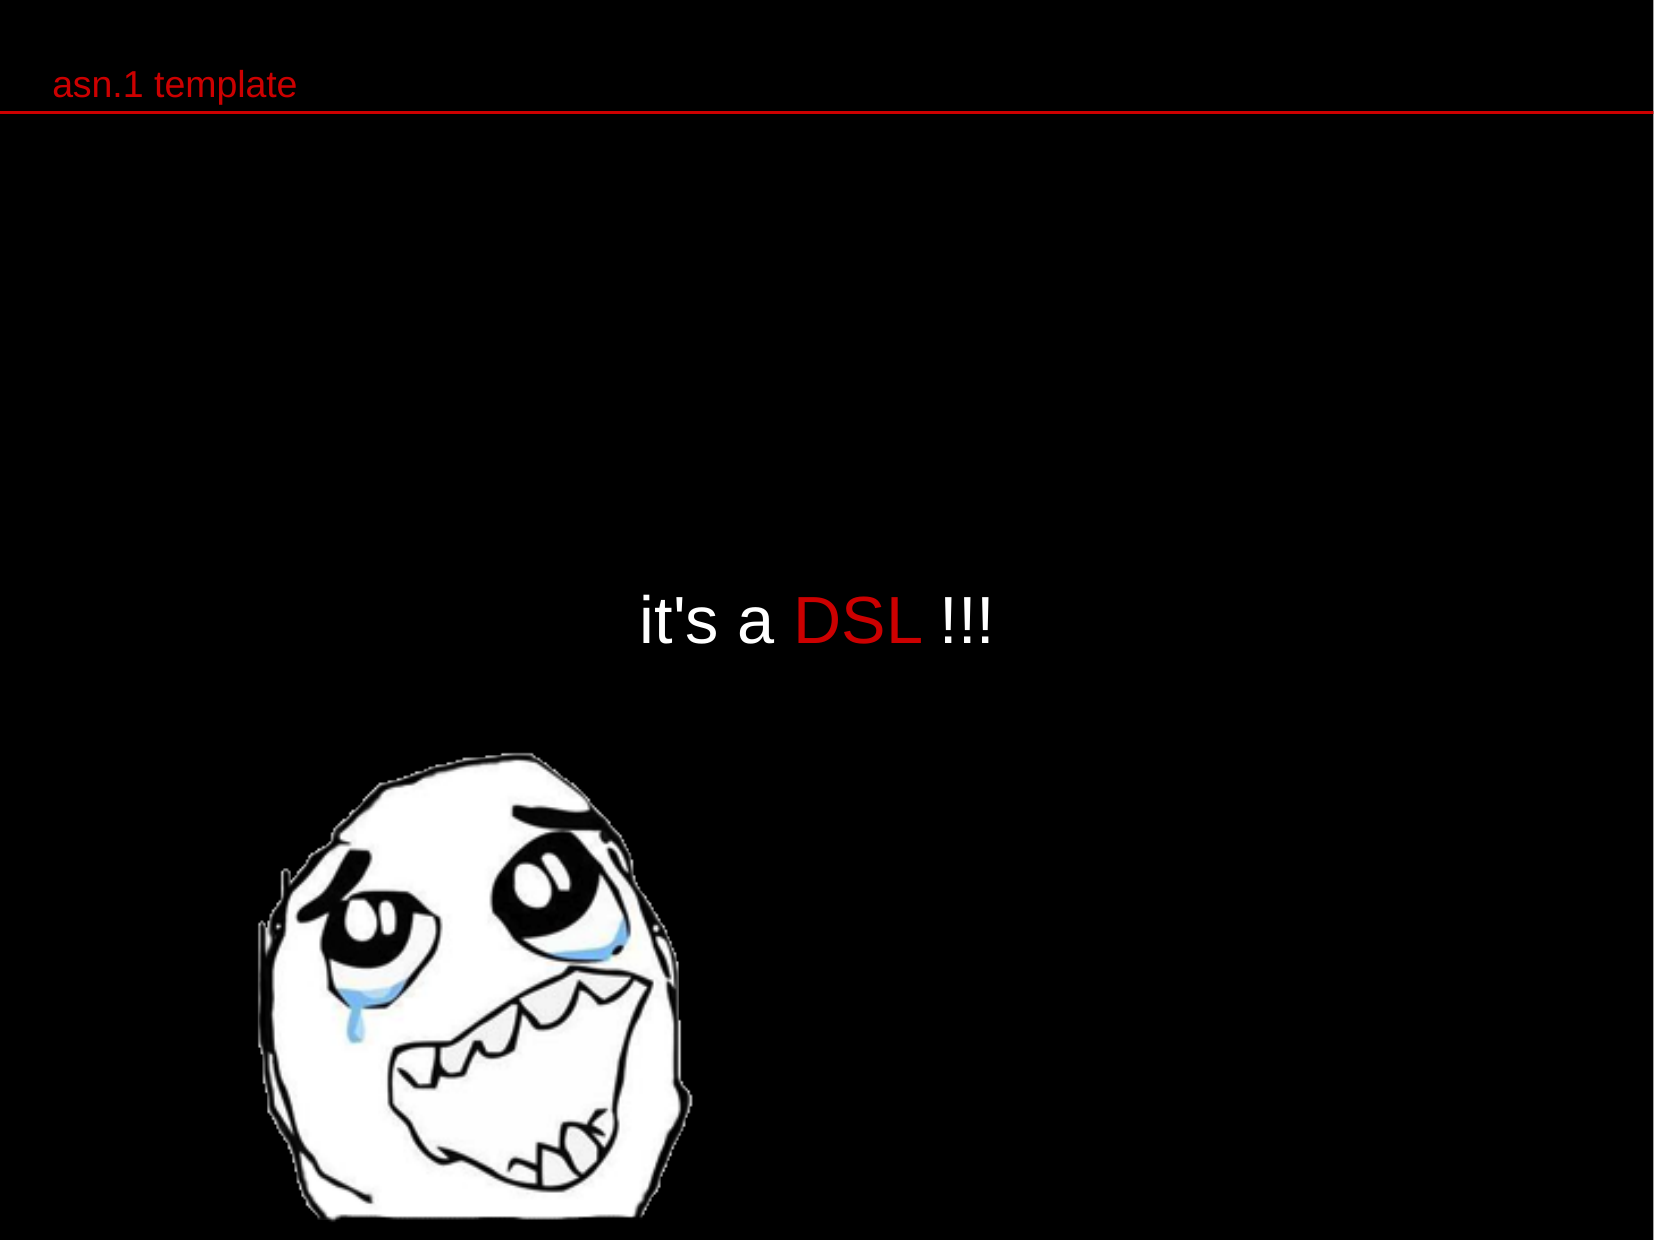

# it's a DSL !!!
asn.1 template